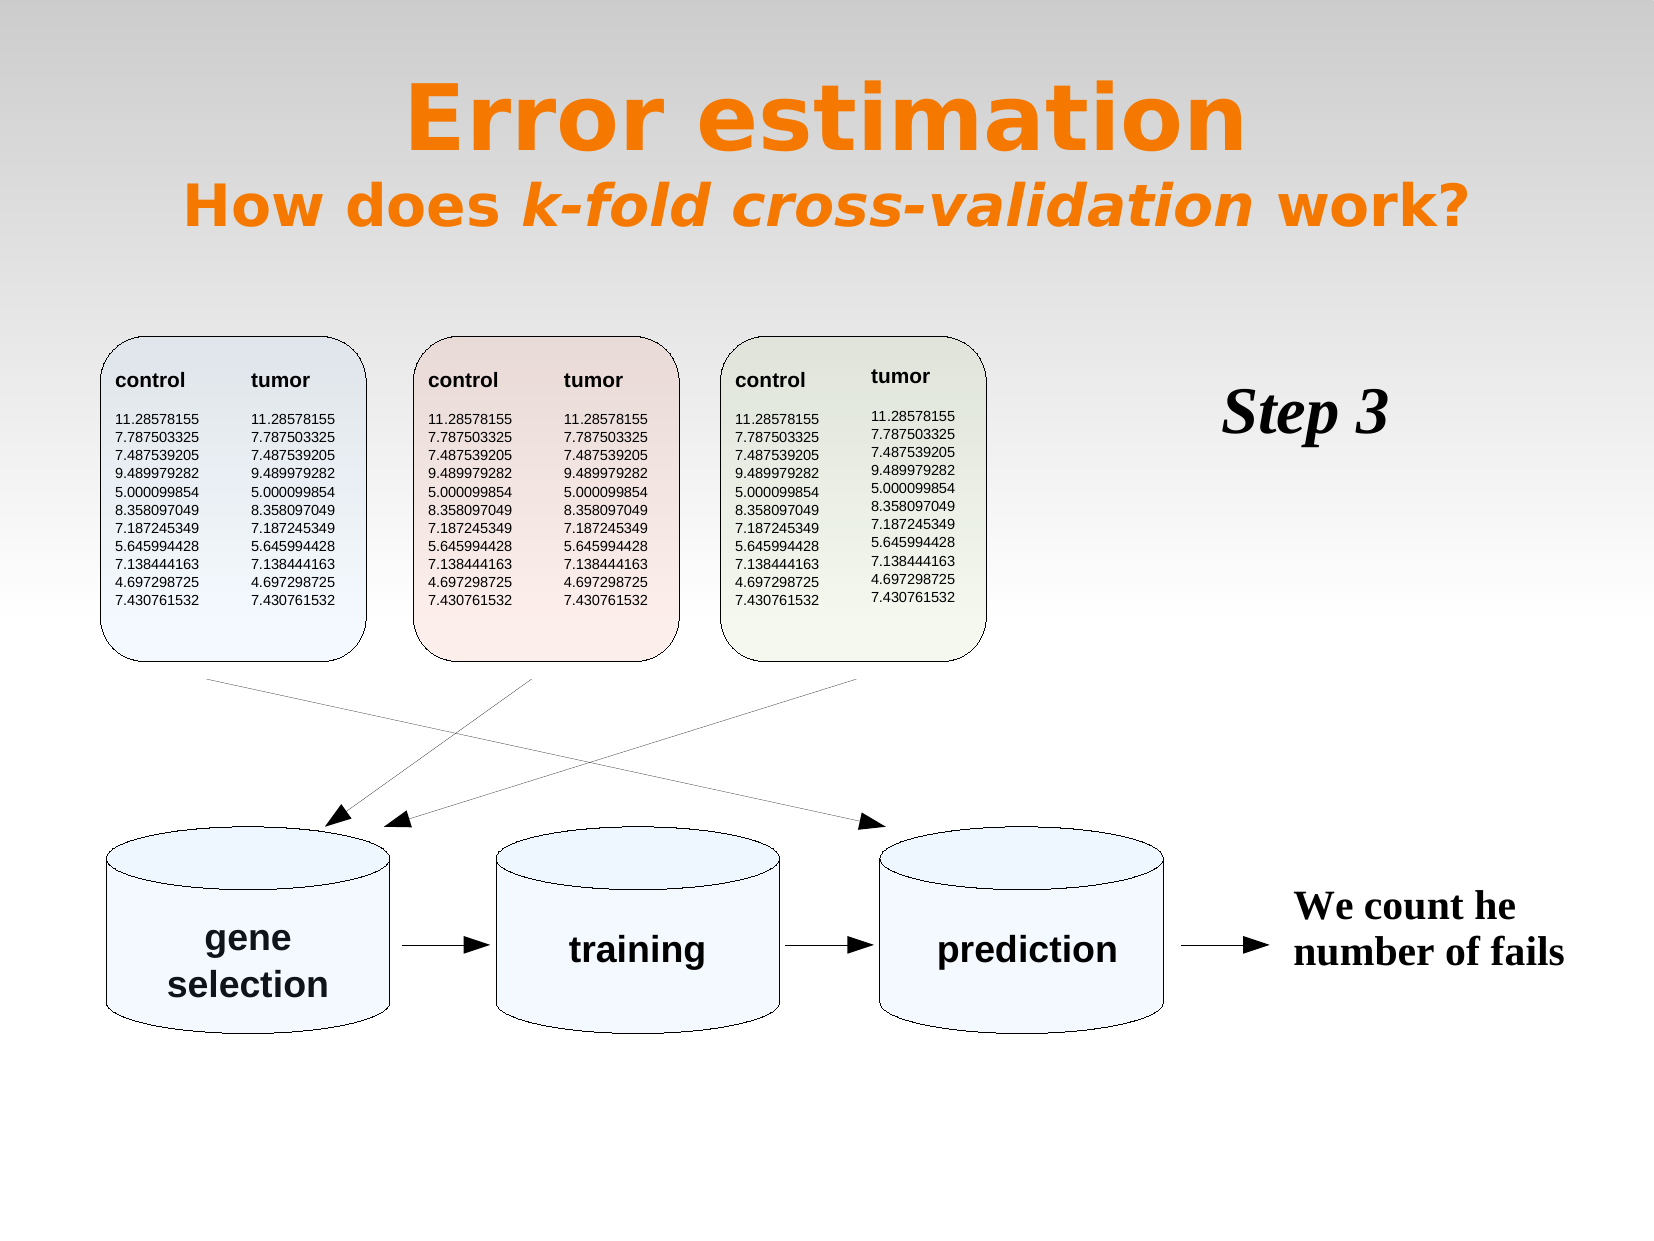

# Error estimation How does k-fold cross-validation work?
tumor
11.28578155
7.787503325
7.487539205
9.489979282
5.000099854
8.358097049
7.187245349
5.645994428
7.138444163
4.697298725
7.430761532
control
11.28578155
7.787503325
7.487539205
9.489979282
5.000099854
8.358097049
7.187245349
5.645994428
7.138444163
4.697298725
7.430761532
tumor
11.28578155
7.787503325
7.487539205
9.489979282
5.000099854
8.358097049
7.187245349
5.645994428
7.138444163
4.697298725
7.430761532
control
11.28578155
7.787503325
7.487539205
9.489979282
5.000099854
8.358097049
7.187245349
5.645994428
7.138444163
4.697298725
7.430761532
tumor
11.28578155
7.787503325
7.487539205
9.489979282
5.000099854
8.358097049
7.187245349
5.645994428
7.138444163
4.697298725
7.430761532
control
11.28578155
7.787503325
7.487539205
9.489979282
5.000099854
8.358097049
7.187245349
5.645994428
7.138444163
4.697298725
7.430761532
 Step 3
We count he number of fails
gene selection
training
prediction